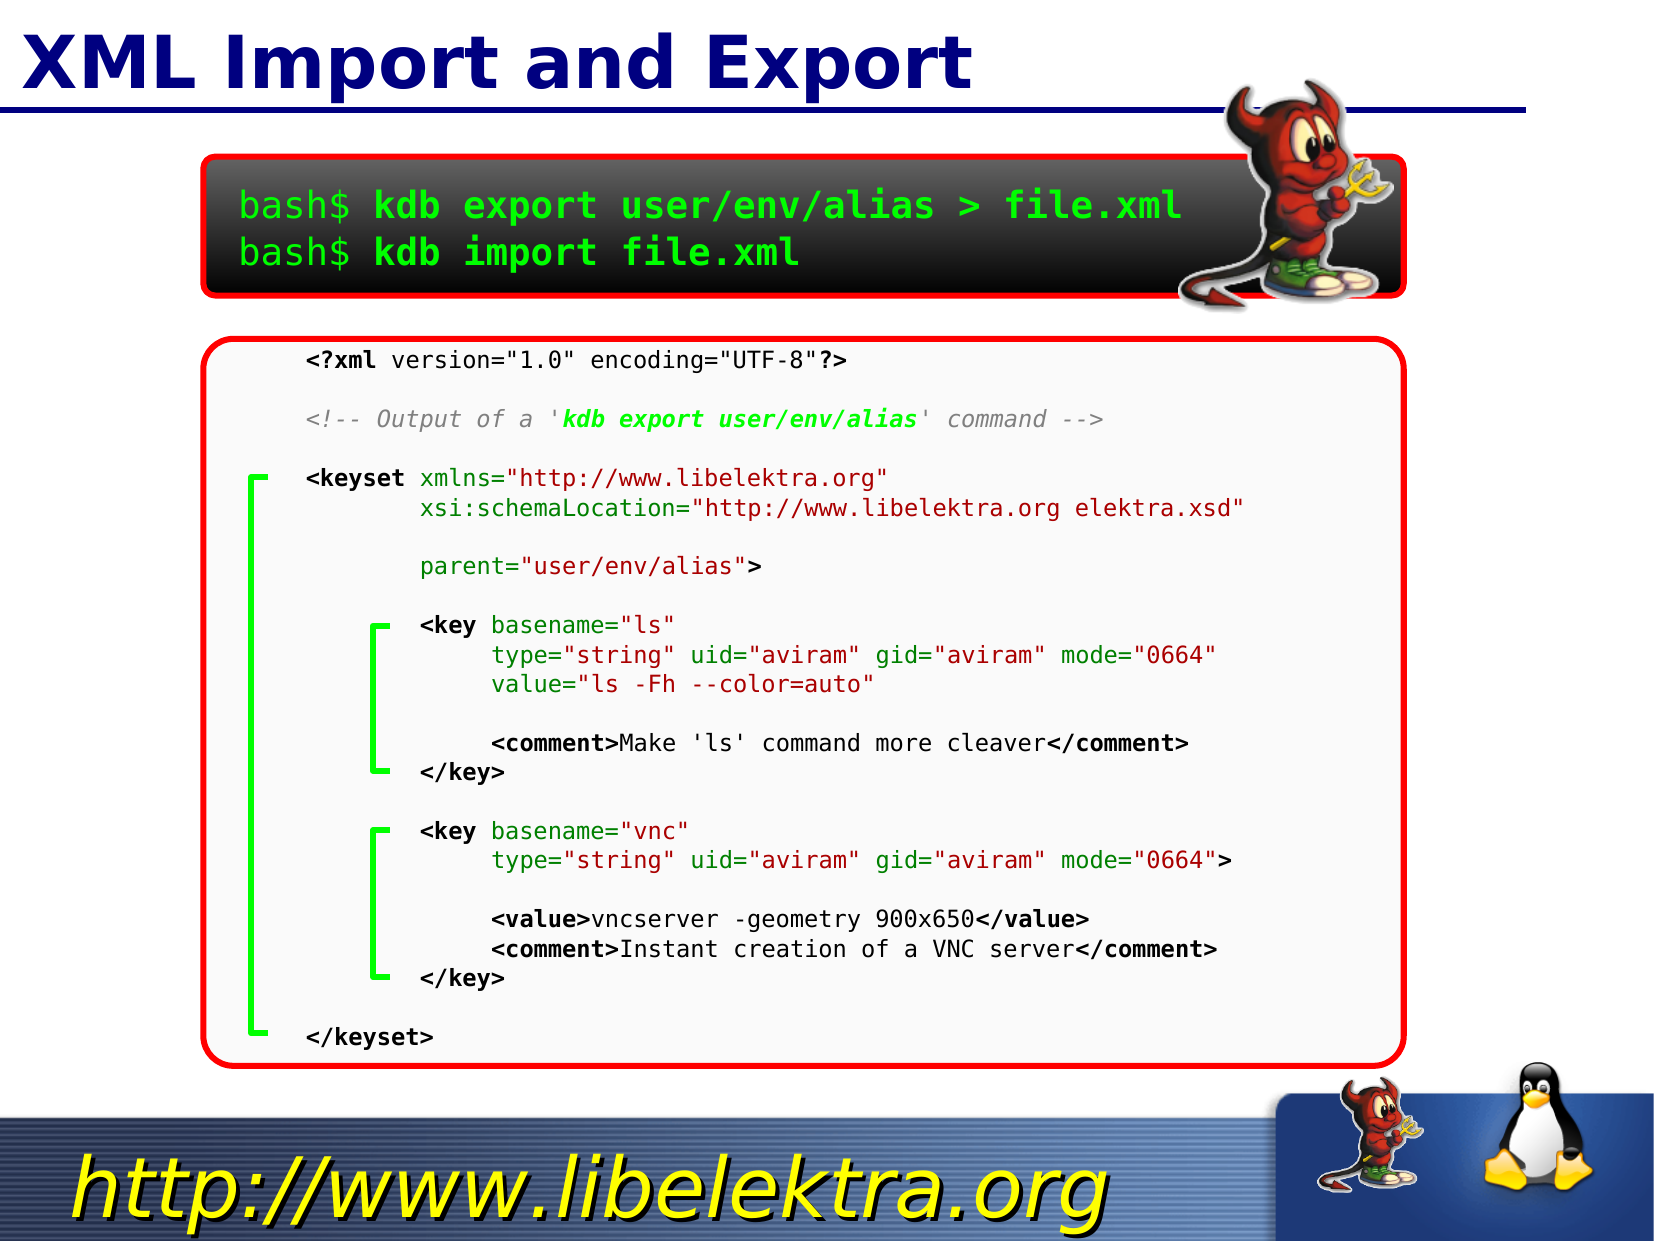

XML Import and Export
bash$ kdb export user/env/alias > file.xml
bash$ kdb import file.xml
<?xml version="1.0" encoding="UTF-8"?>
<!-- Output of a 'kdb export user/env/alias' command -->
<keyset xmlns="http://www.libelektra.org"
 xsi:schemaLocation="http://www.libelektra.org elektra.xsd"
 parent="user/env/alias">
 <key basename="ls"
 type="string" uid="aviram" gid="aviram" mode="0664"
 value="ls -Fh --color=auto"
 <comment>Make 'ls' command more cleaver</comment>
 </key>
 <key basename="vnc"
 type="string" uid="aviram" gid="aviram" mode="0664">
 <value>vncserver -geometry 900x650</value>
 <comment>Instant creation of a VNC server</comment>
 </key>
</keyset>